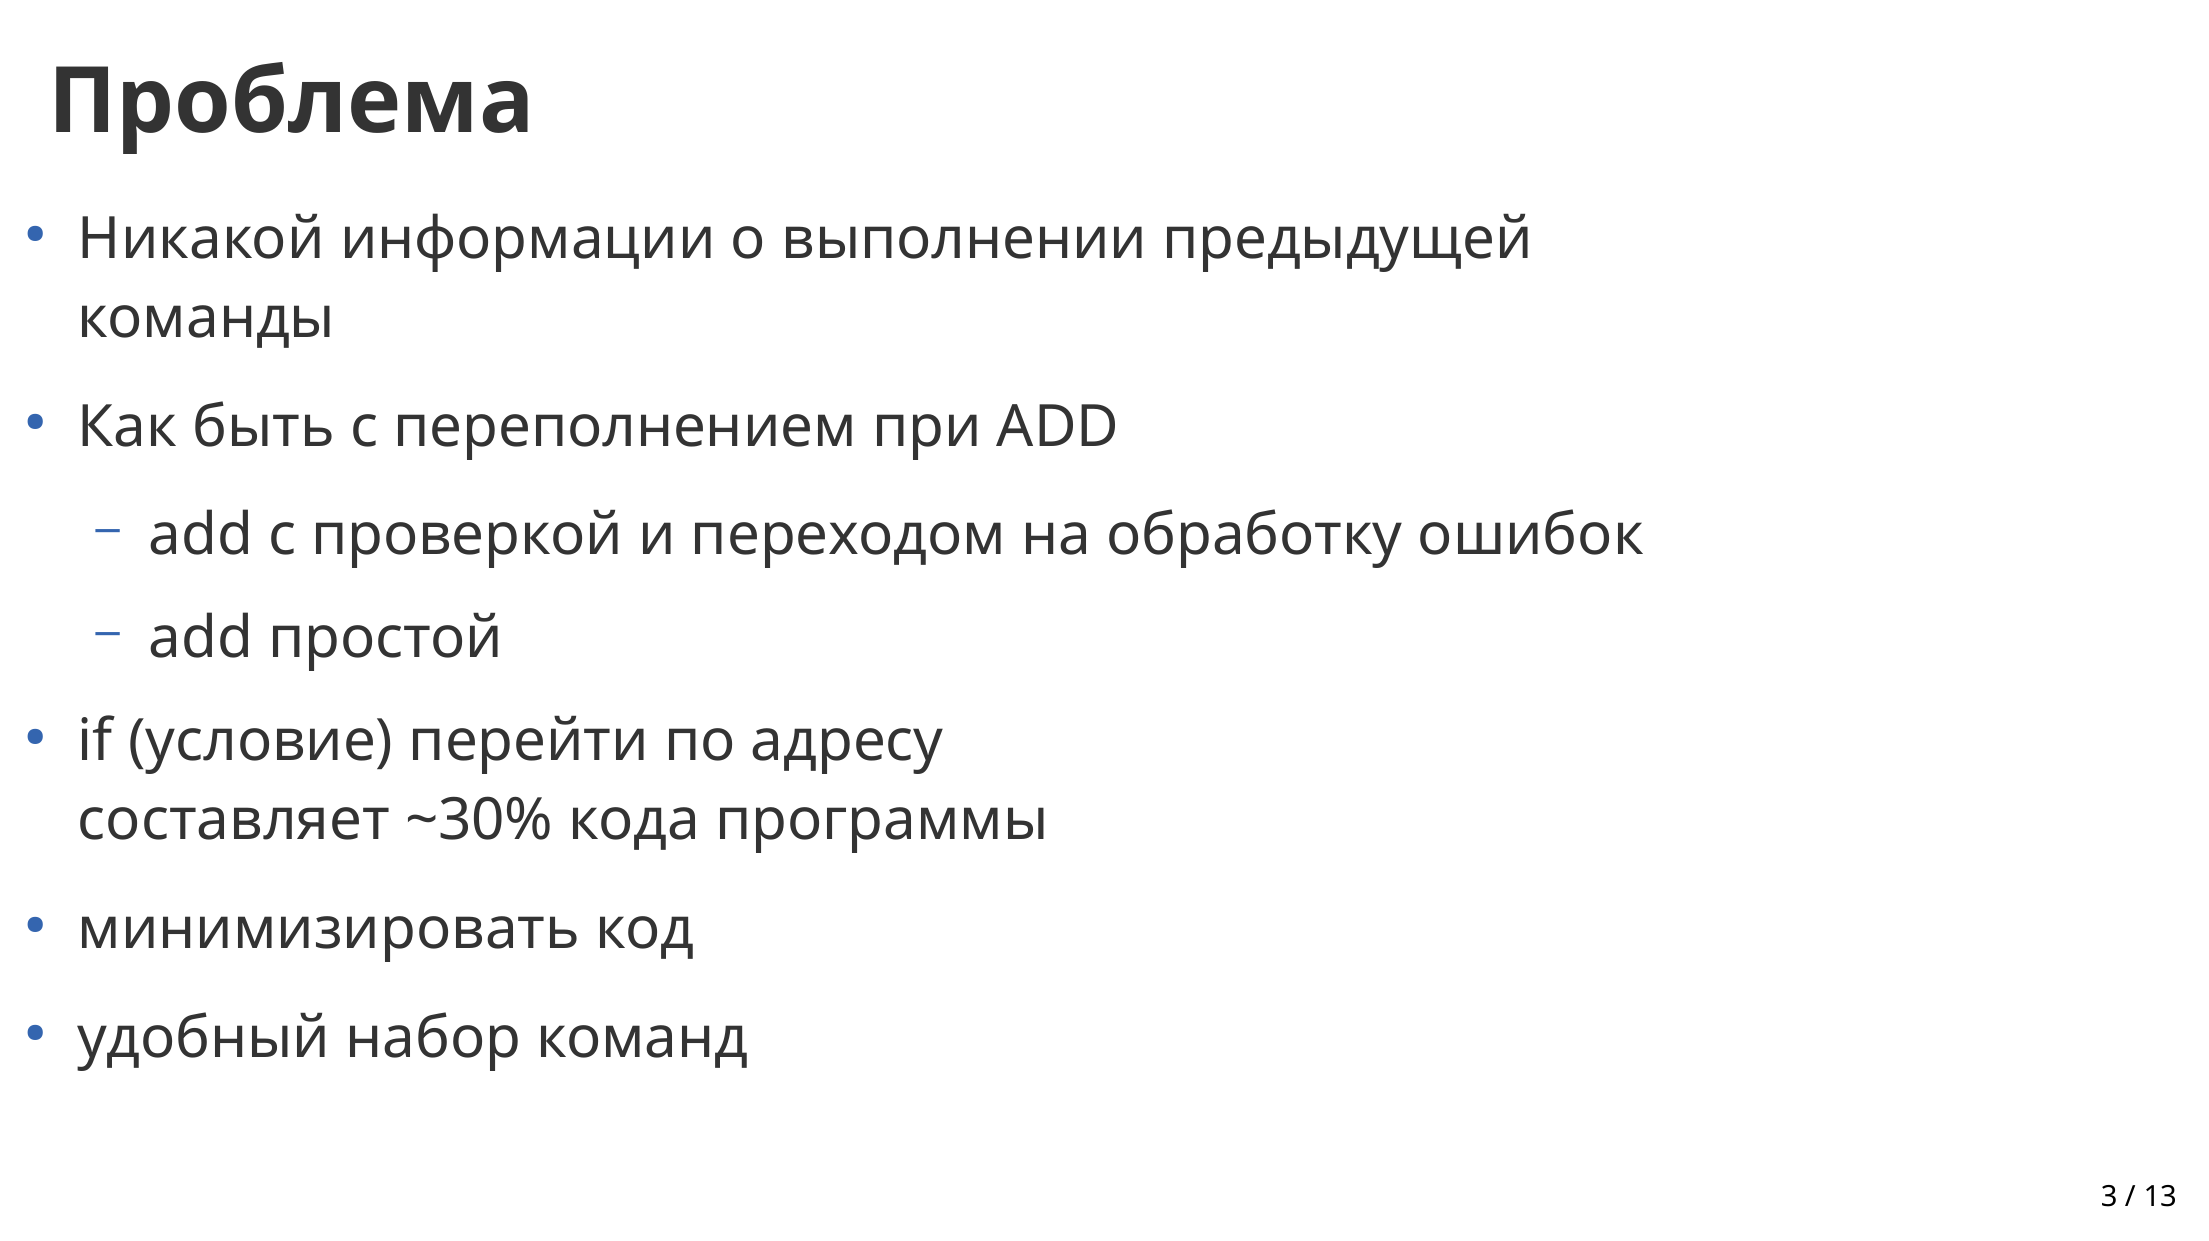

# Проблема
Никакой информации о выполнении предыдущей команды
Как быть с переполнением при ADD
add с проверкой и переходом на обработку ошибок
add простой
if (условие) перейти по адресу
составляет ~30% кода программы
минимизировать код
удобный набор команд
3